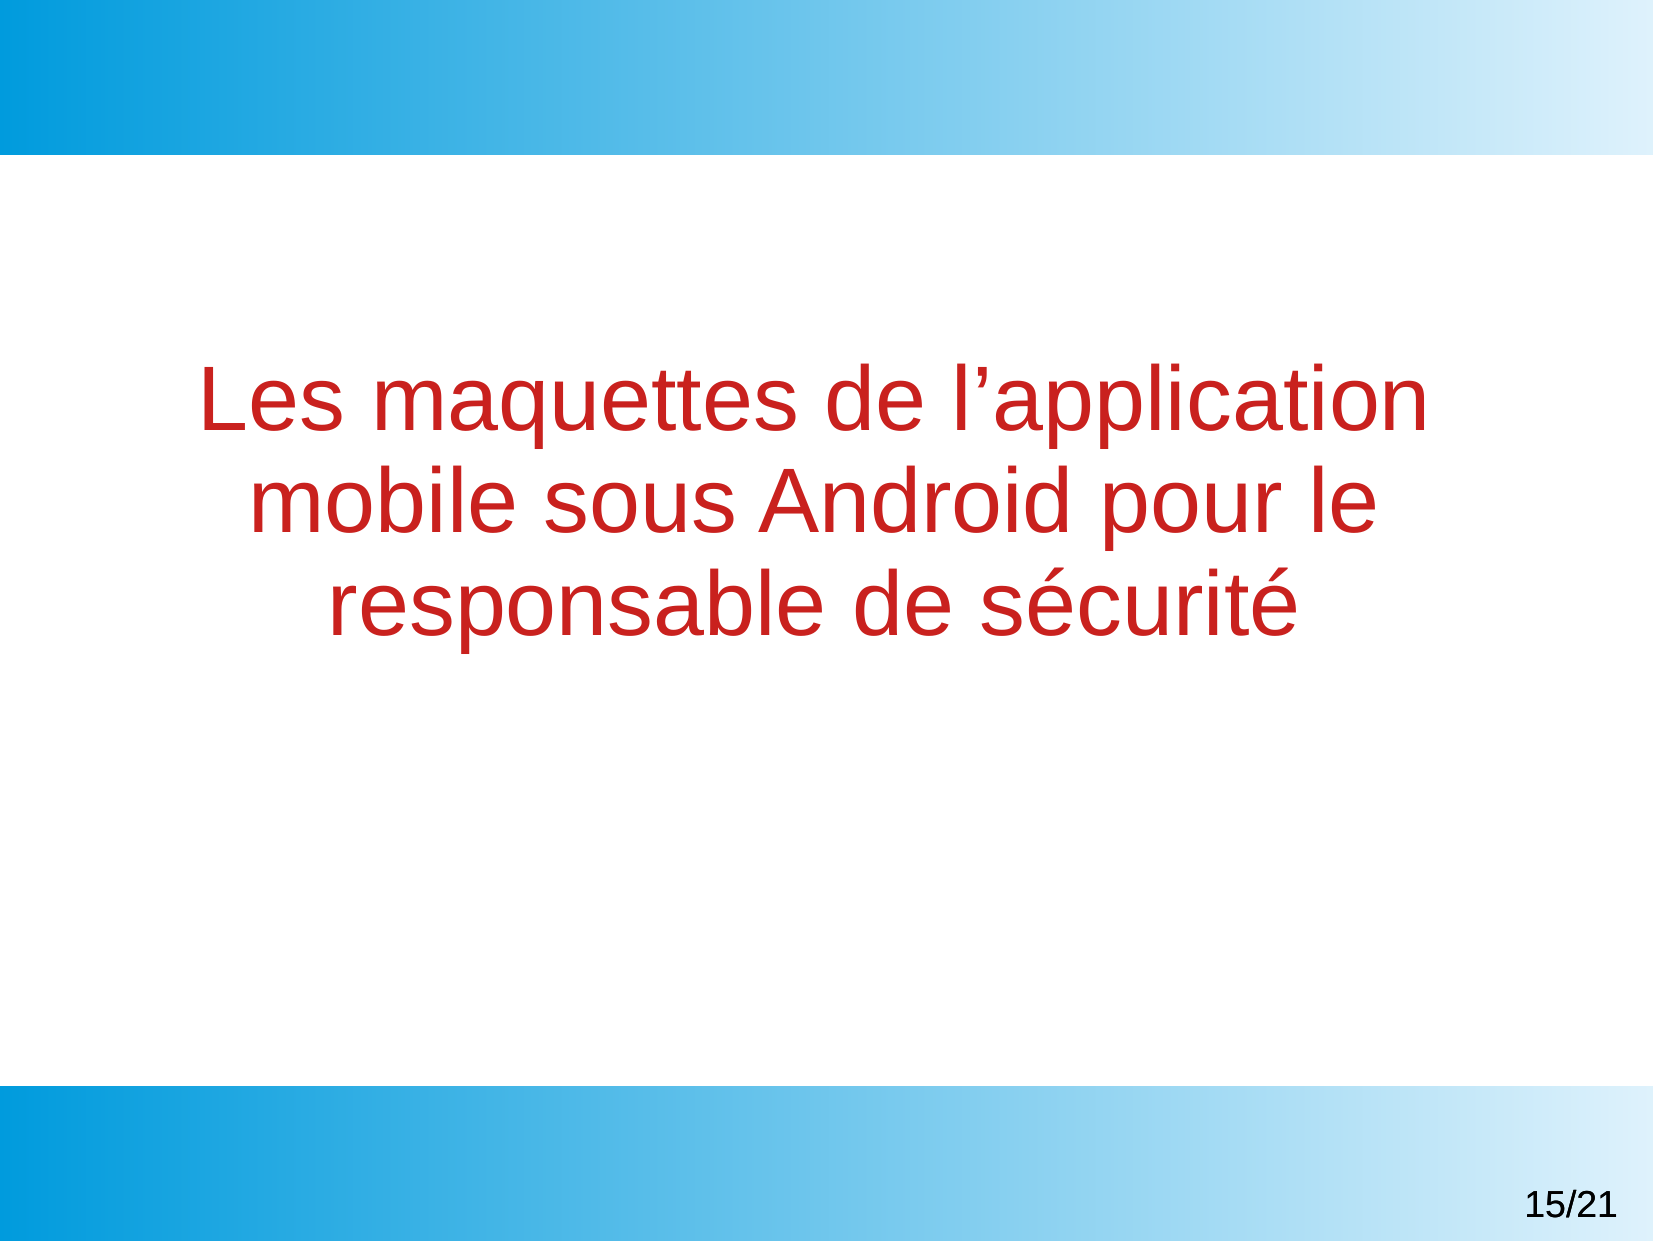

# Les maquettes de l’application mobile sous Android pour le responsable de sécurité